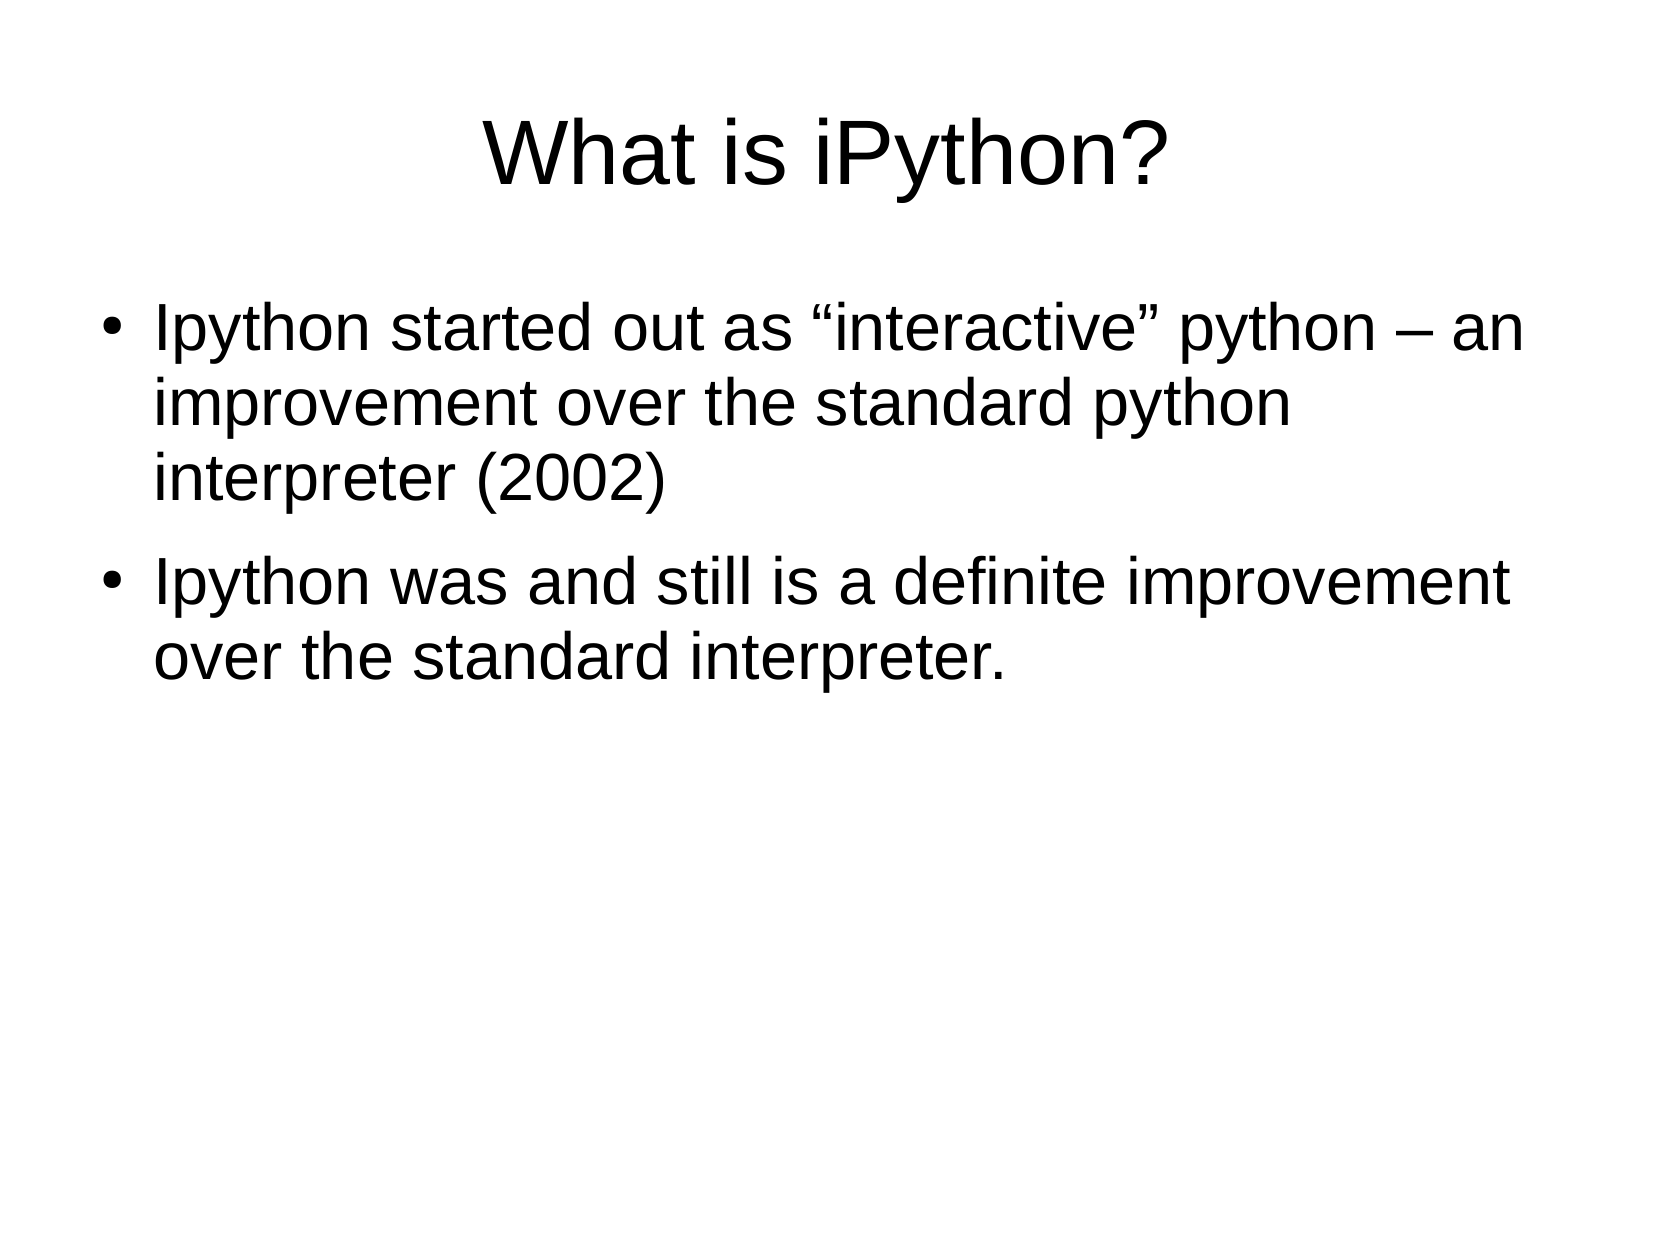

# What is iPython?
Ipython started out as “interactive” python – an improvement over the standard python interpreter (2002)
Ipython was and still is a definite improvement over the standard interpreter.